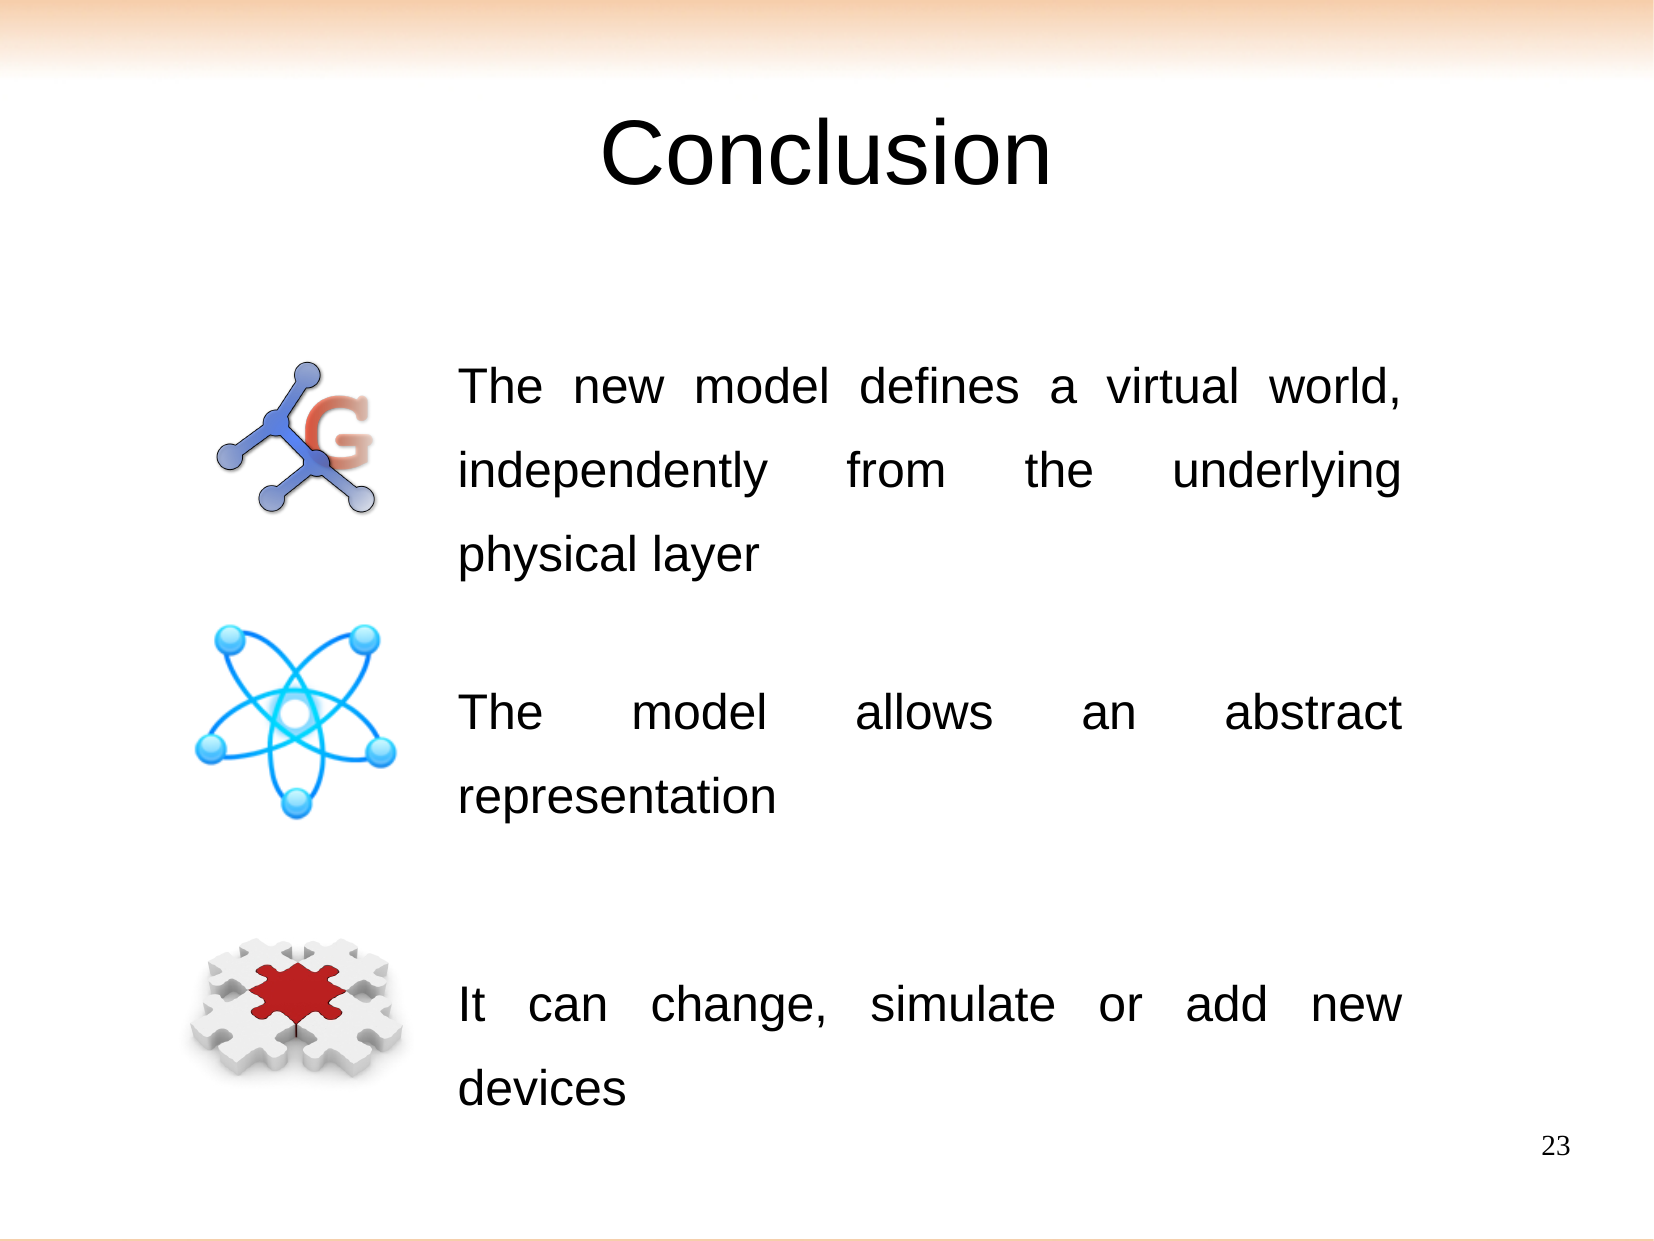

# Conclusion
The new model defines a virtual world, independently from the underlying physical layer
The model allows an abstract representation
It can change, simulate or add new devices
23